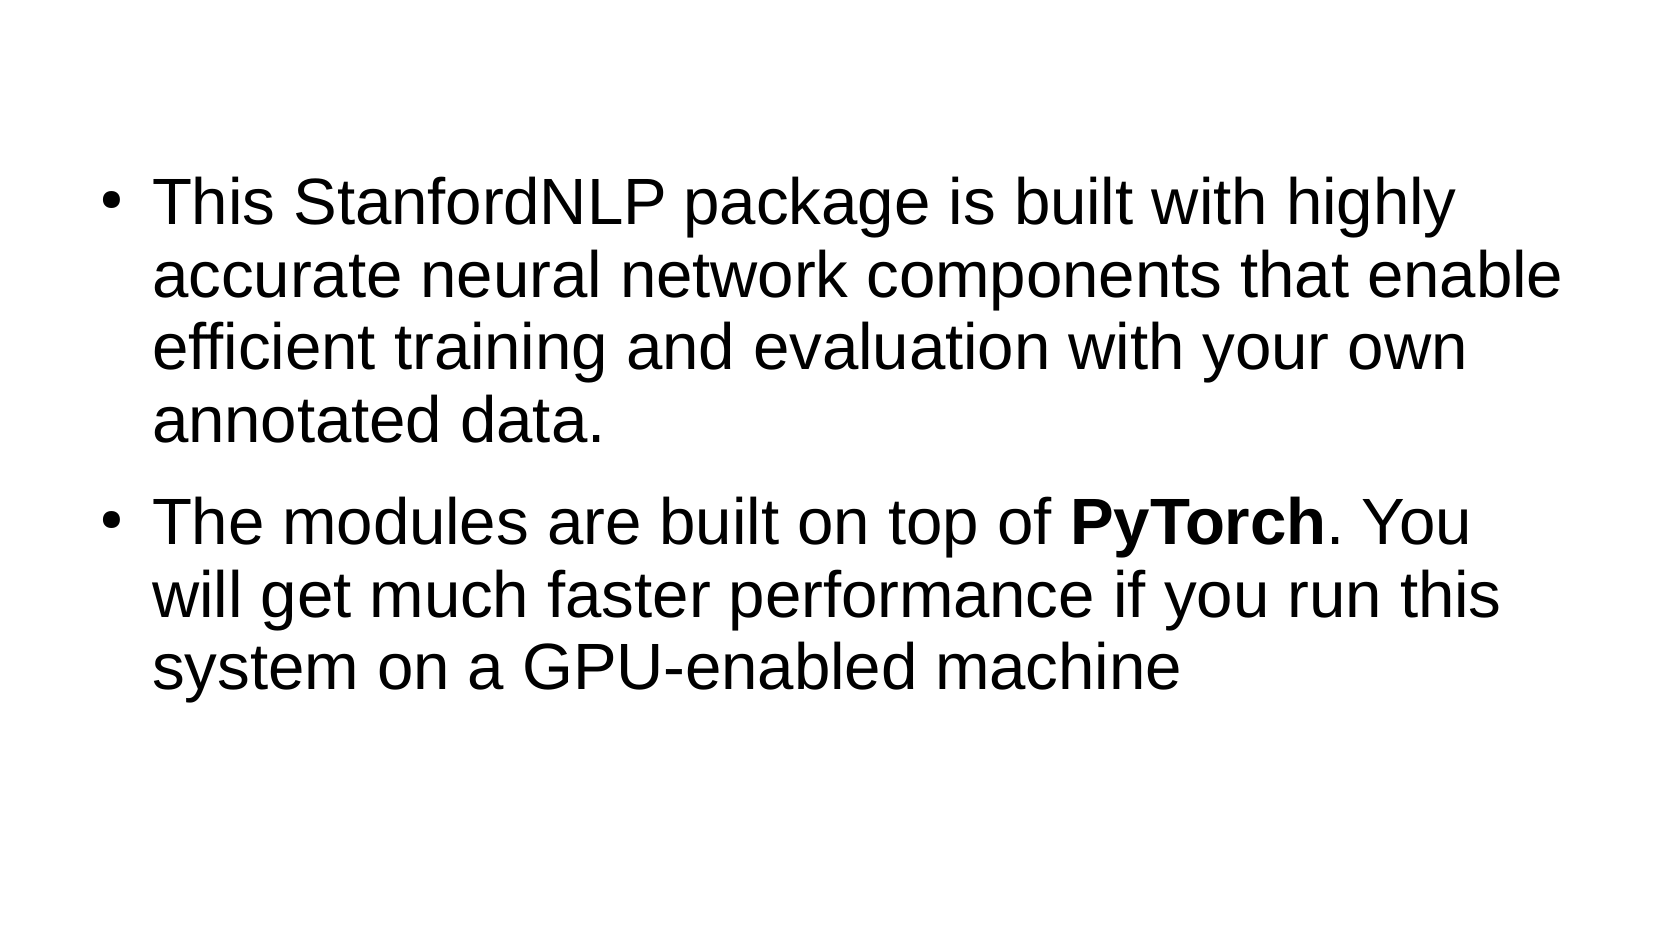

# This StanfordNLP package is built with highly accurate neural network components that enable efficient training and evaluation with your own annotated data.
The modules are built on top of PyTorch. You will get much faster performance if you run this system on a GPU-enabled machine